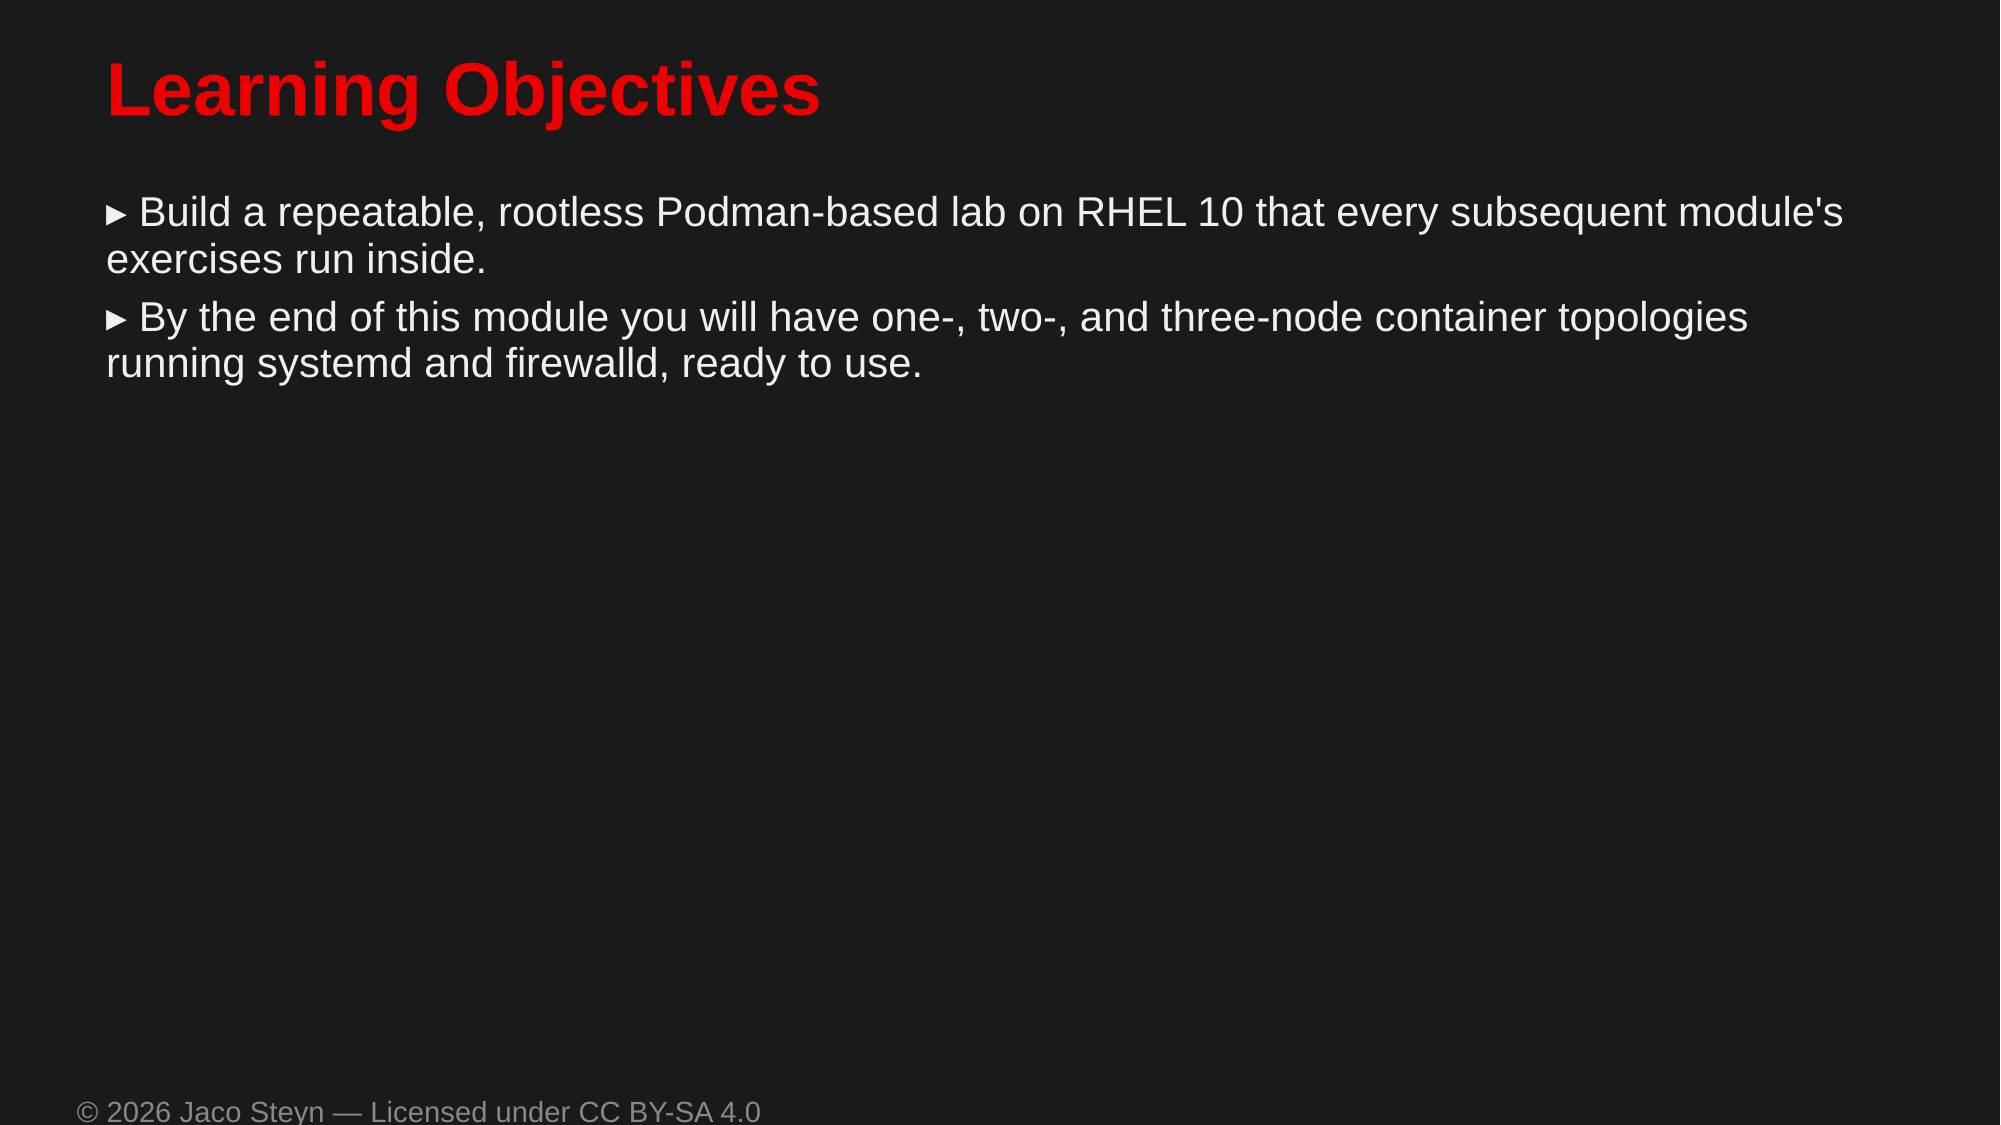

Learning Objectives
▸ Build a repeatable, rootless Podman-based lab on RHEL 10 that every subsequent module's exercises run inside.
▸ By the end of this module you will have one-, two-, and three-node container topologies running systemd and firewalld, ready to use.
© 2026 Jaco Steyn — Licensed under CC BY-SA 4.0